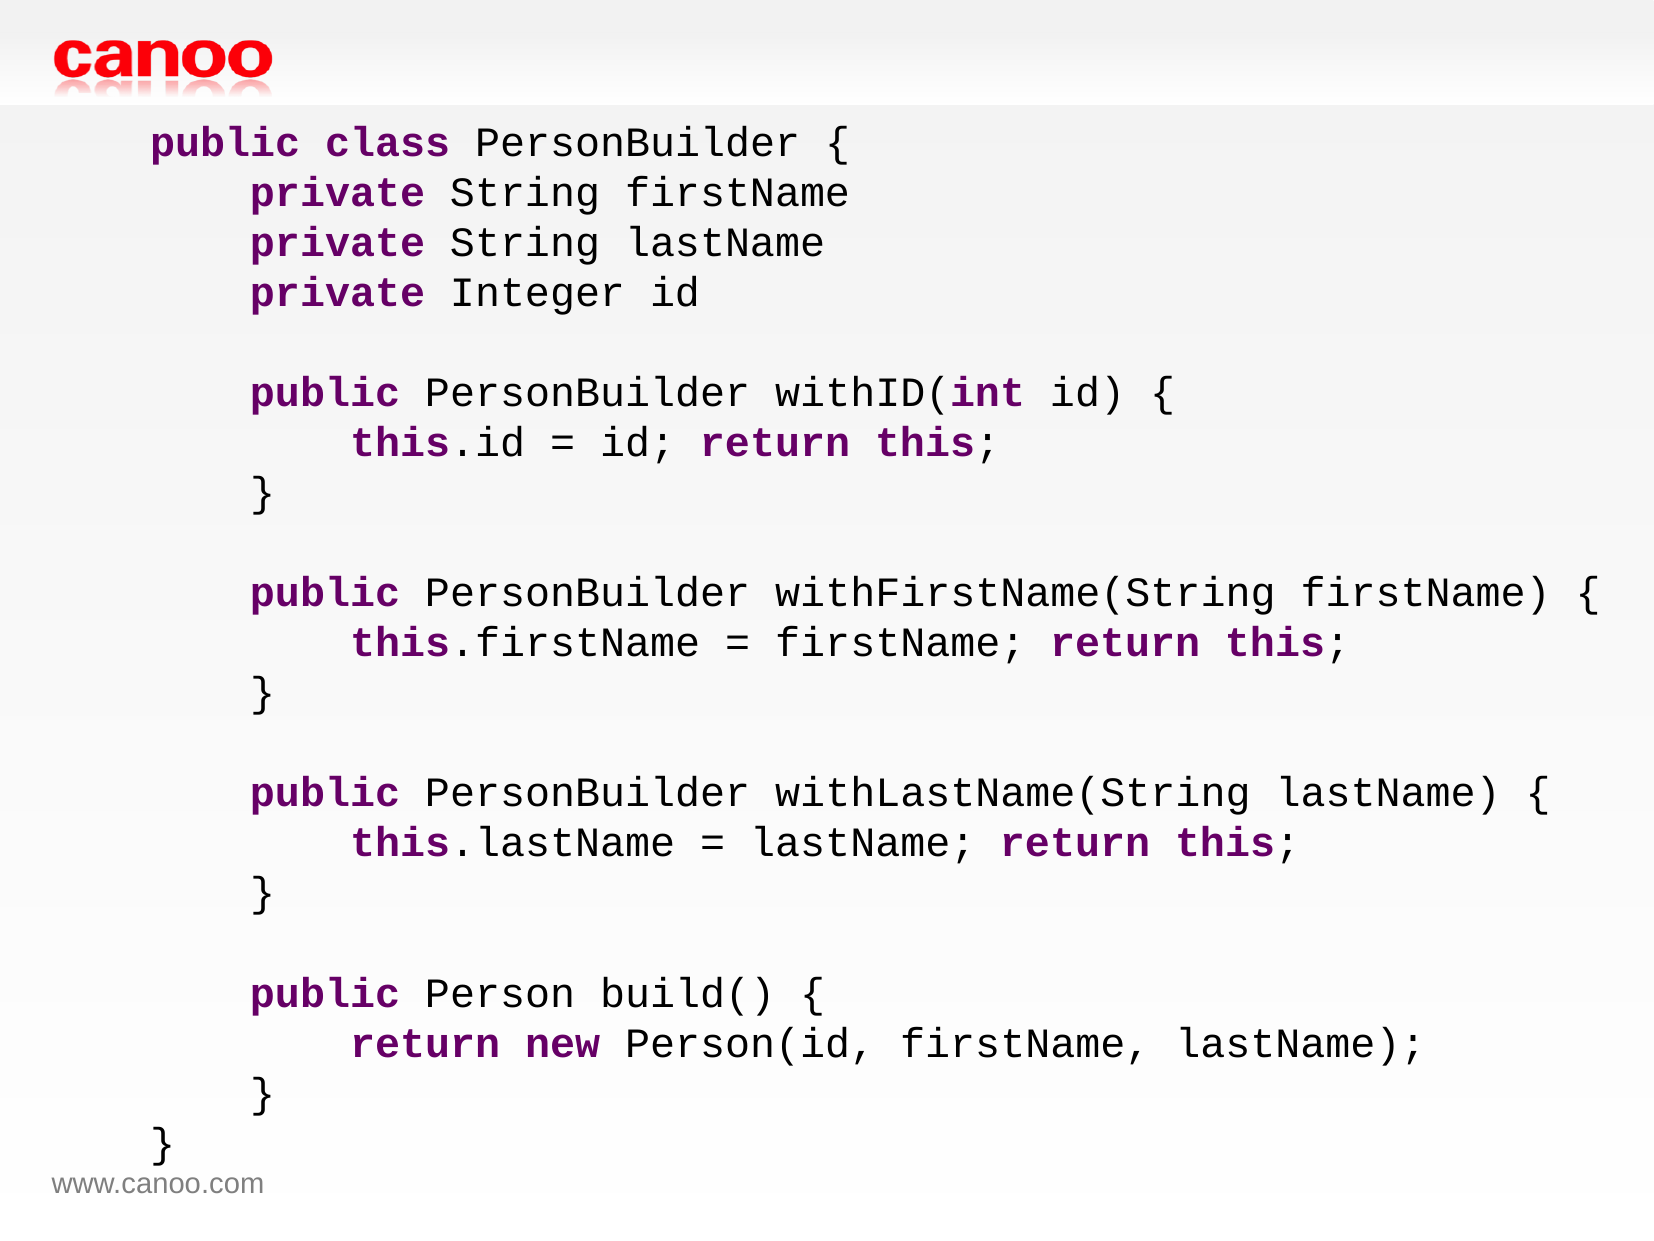

# public class PersonBuilder { private String firstName private String lastName private Integer id public PersonBuilder withID(int id) { this.id = id; return this; } public PersonBuilder withFirstName(String firstName) { this.firstName = firstName; return this; } public PersonBuilder withLastName(String lastName) { this.lastName = lastName; return this; } public Person build() { return new Person(id, firstName, lastName); } }